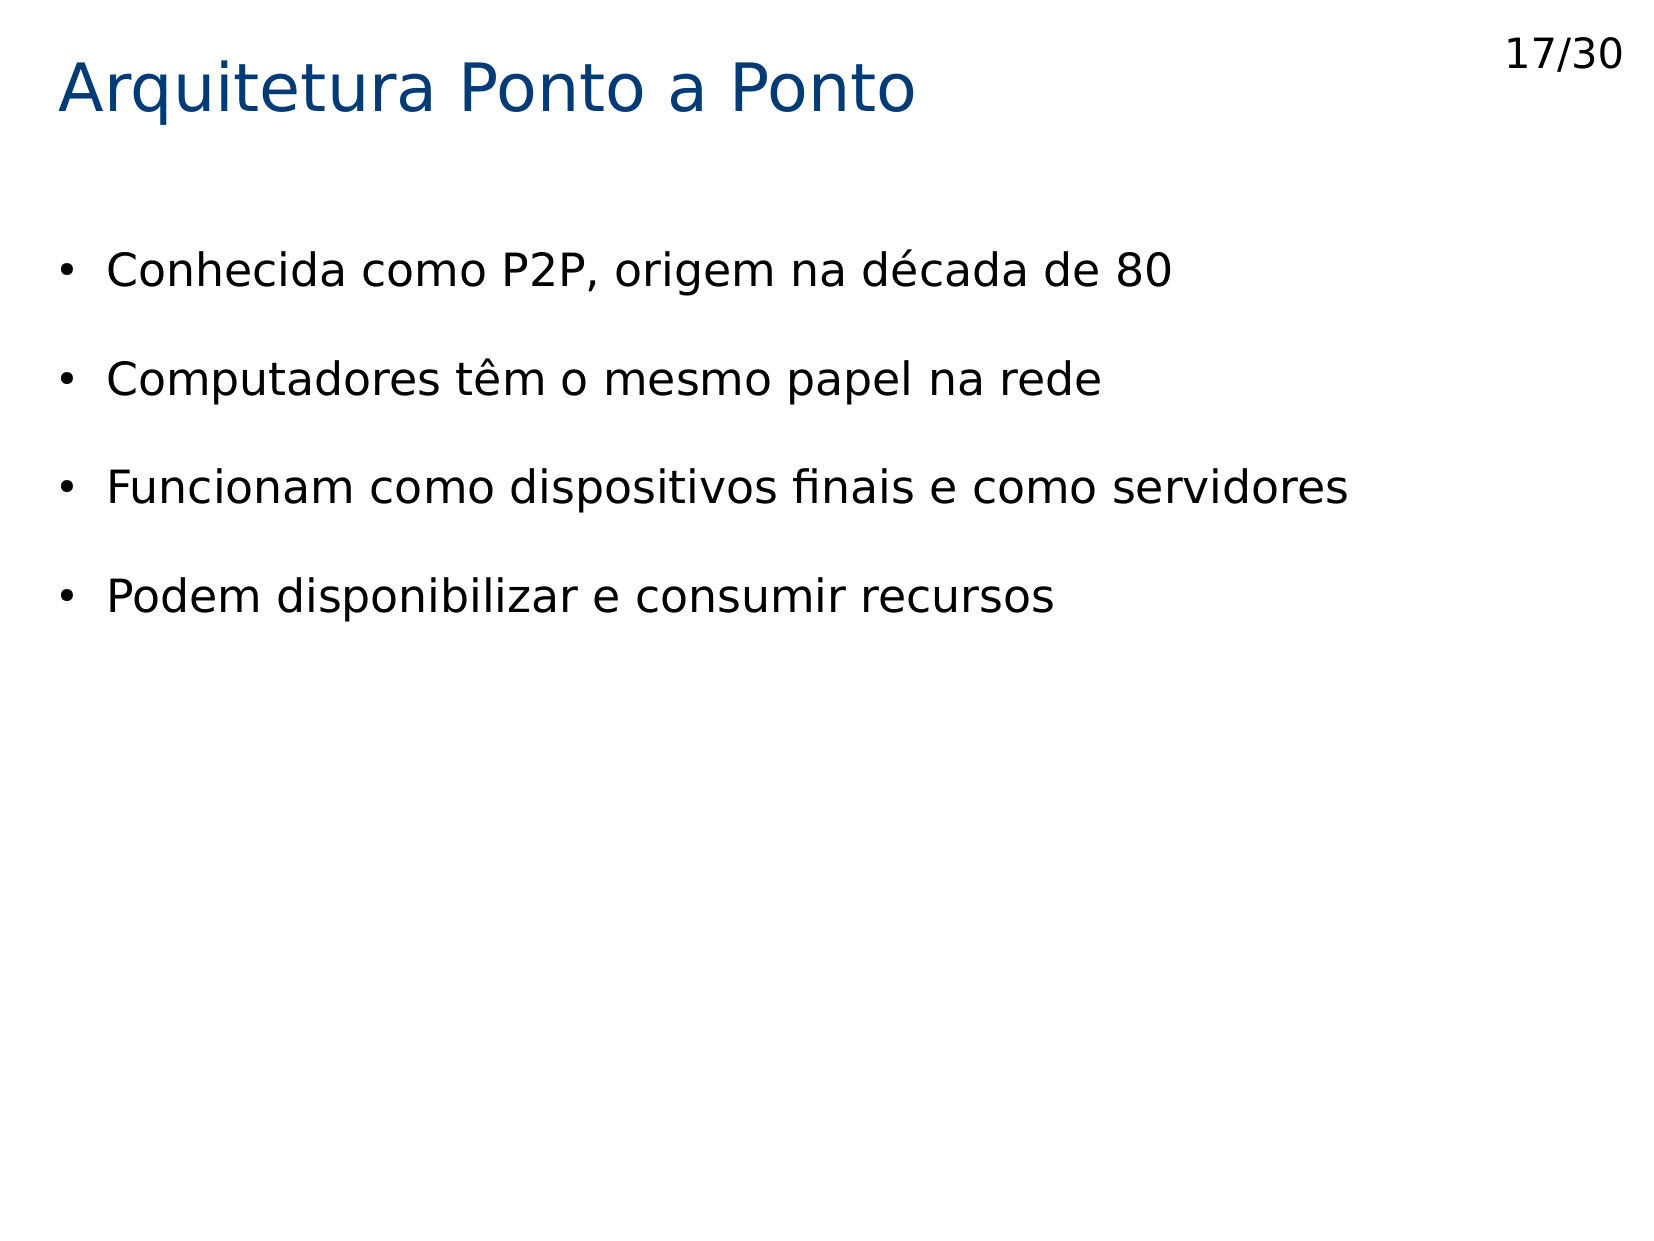

# Arquitetura Ponto a Ponto
17
Conhecida como P2P, origem na década de 80
Computadores têm o mesmo papel na rede
Funcionam como dispositivos finais e como servidores
Podem disponibilizar e consumir recursos